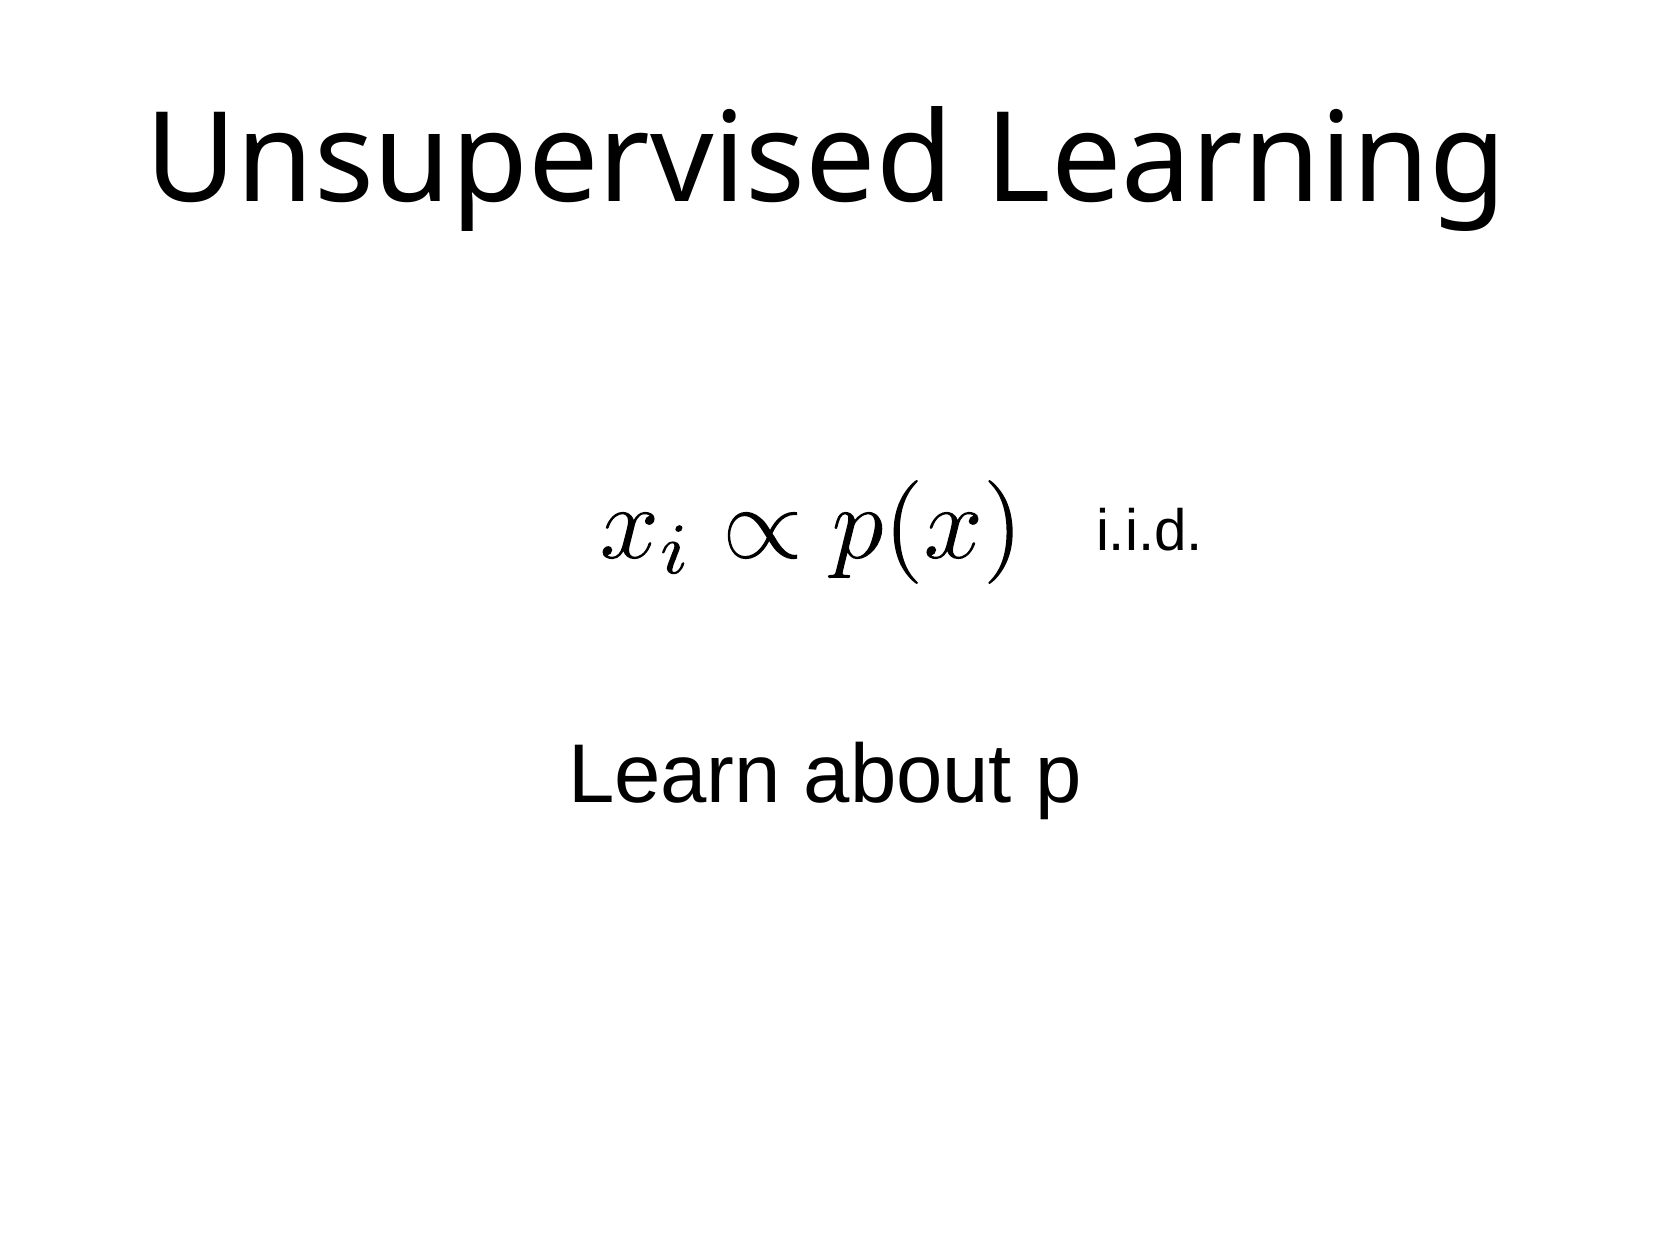

# Unsupervised Learning
 i.i.d.
Learn about p